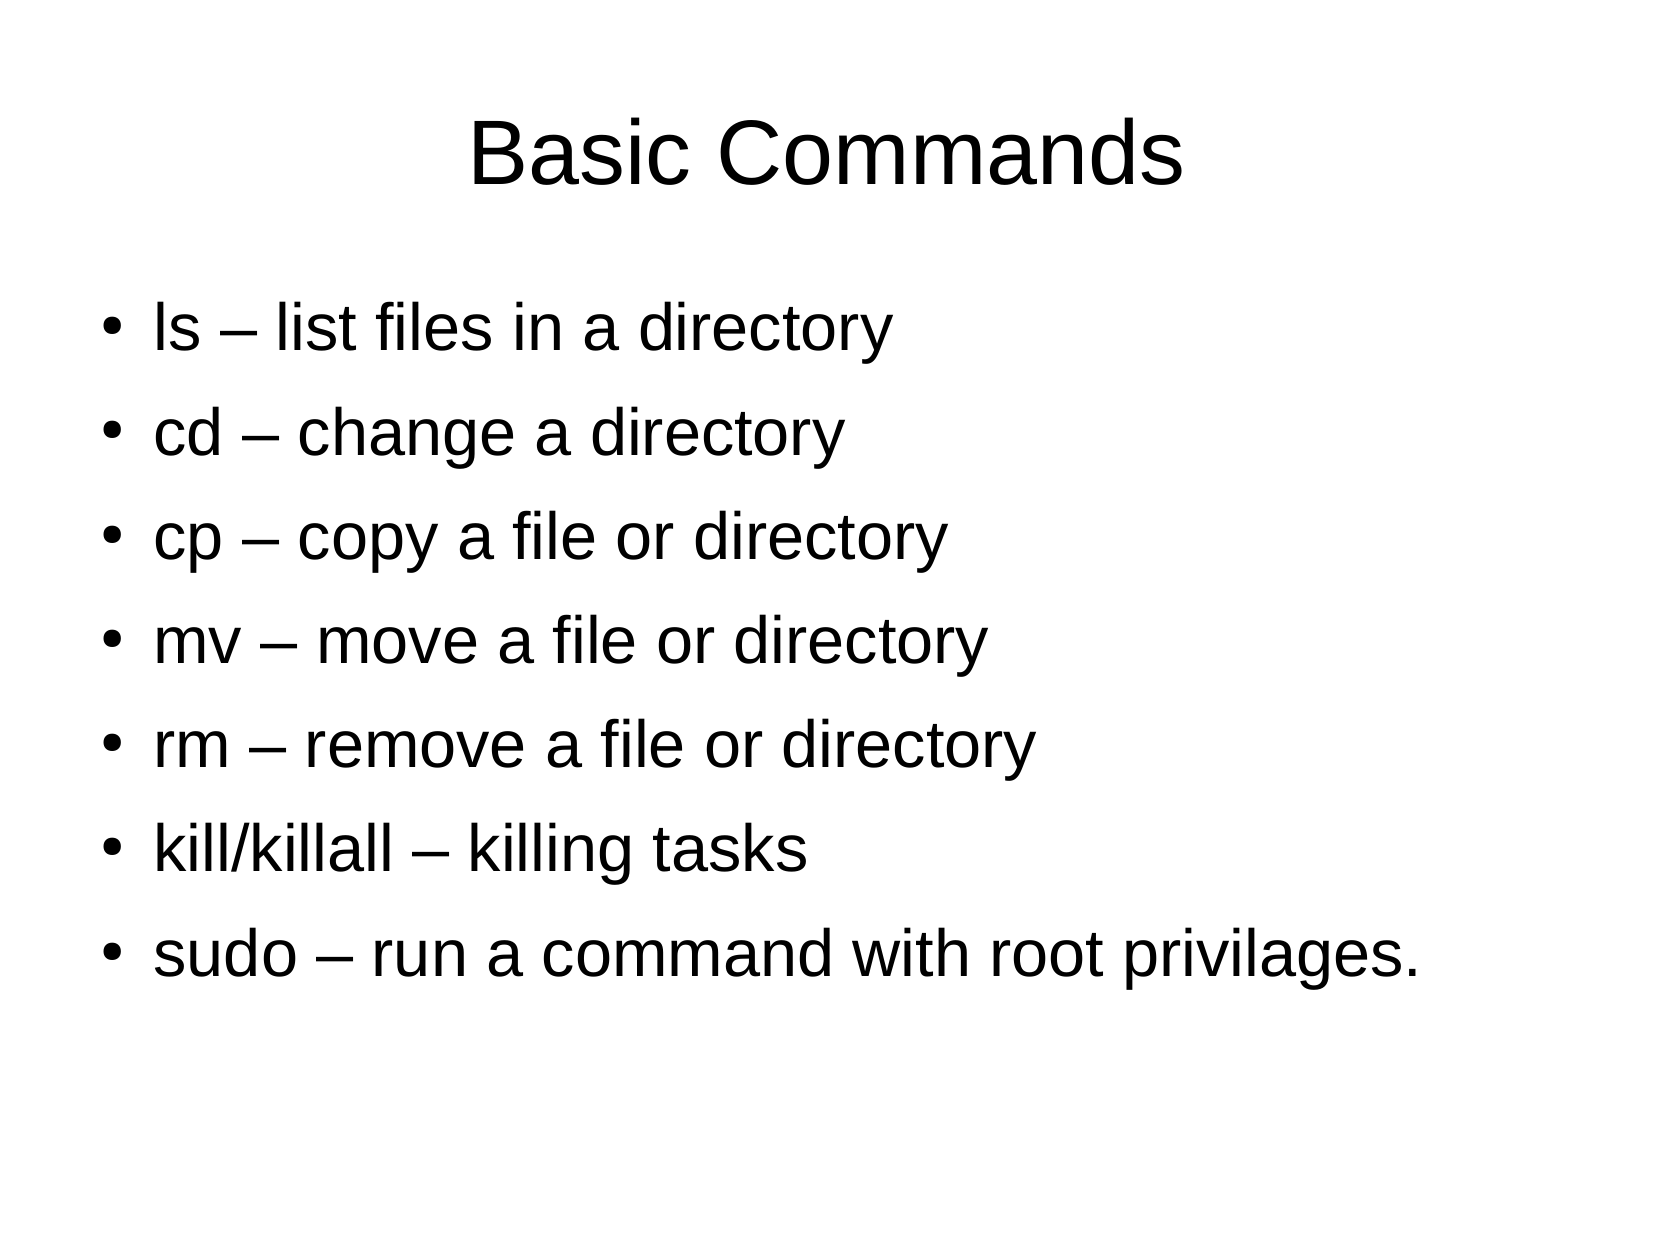

# Basic Commands
ls – list files in a directory
cd – change a directory
cp – copy a file or directory
mv – move a file or directory
rm – remove a file or directory
kill/killall – killing tasks
sudo – run a command with root privilages.